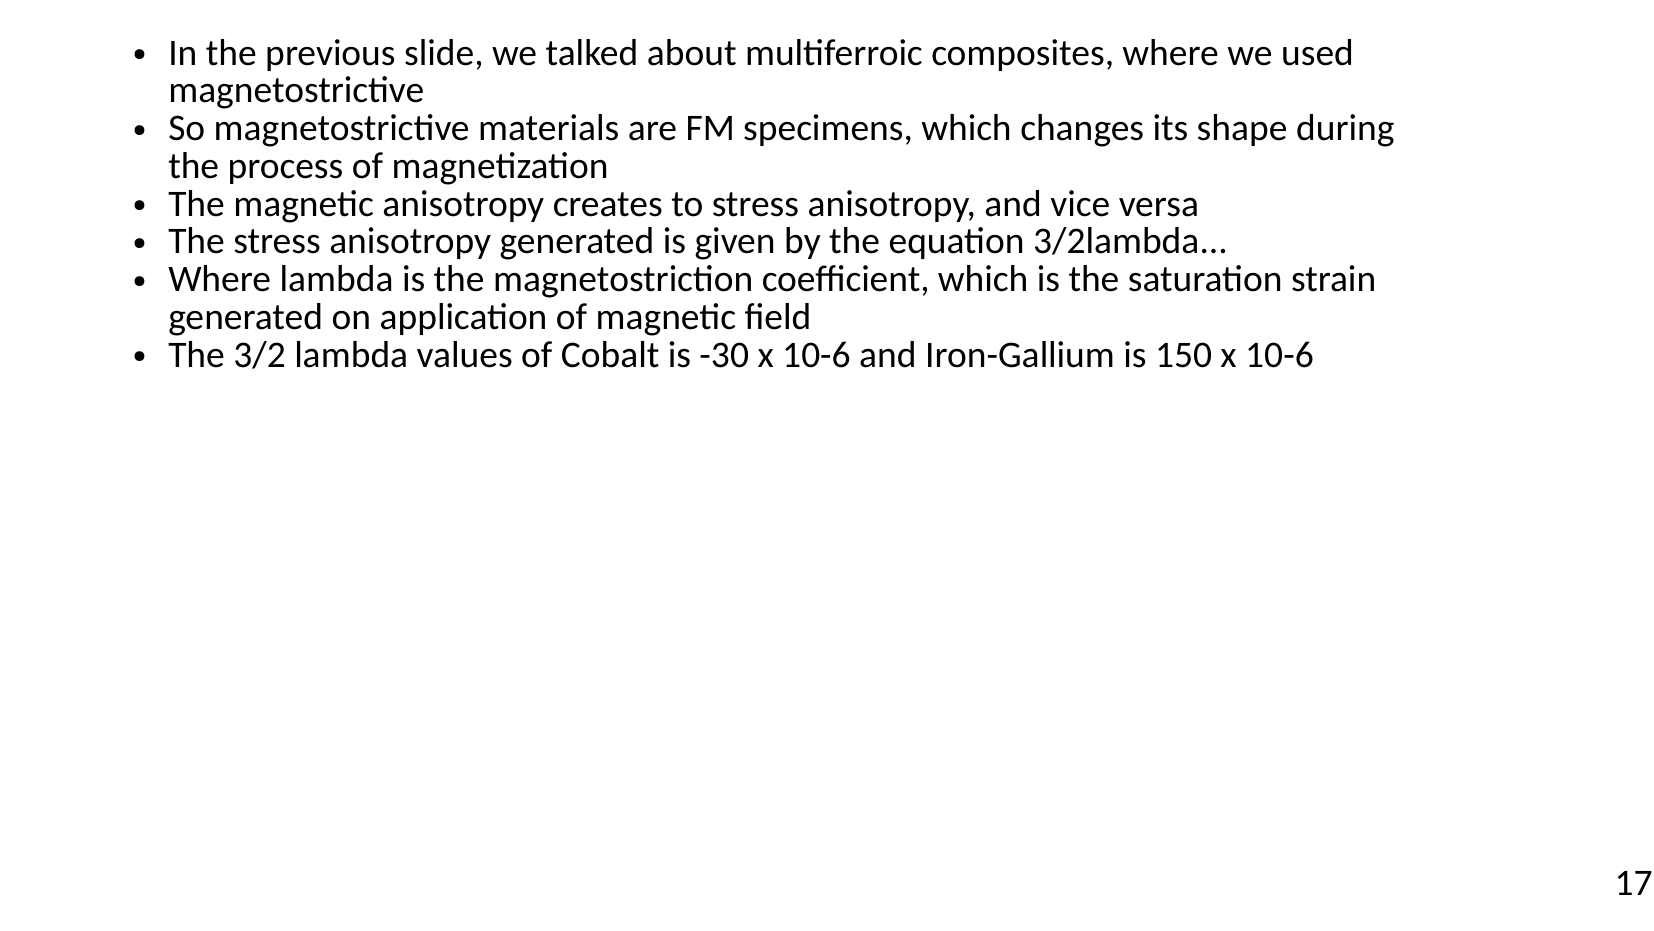

In the previous slide, we talked about multiferroic composites, where we used magnetostrictive
So magnetostrictive materials are FM specimens, which changes its shape during the process of magnetization
The magnetic anisotropy creates to stress anisotropy, and vice versa
The stress anisotropy generated is given by the equation 3/2lambda...
Where lambda is the magnetostriction coefficient, which is the saturation strain generated on application of magnetic field
The 3/2 lambda values of Cobalt is -30 x 10-6 and Iron-Gallium is 150 x 10-6